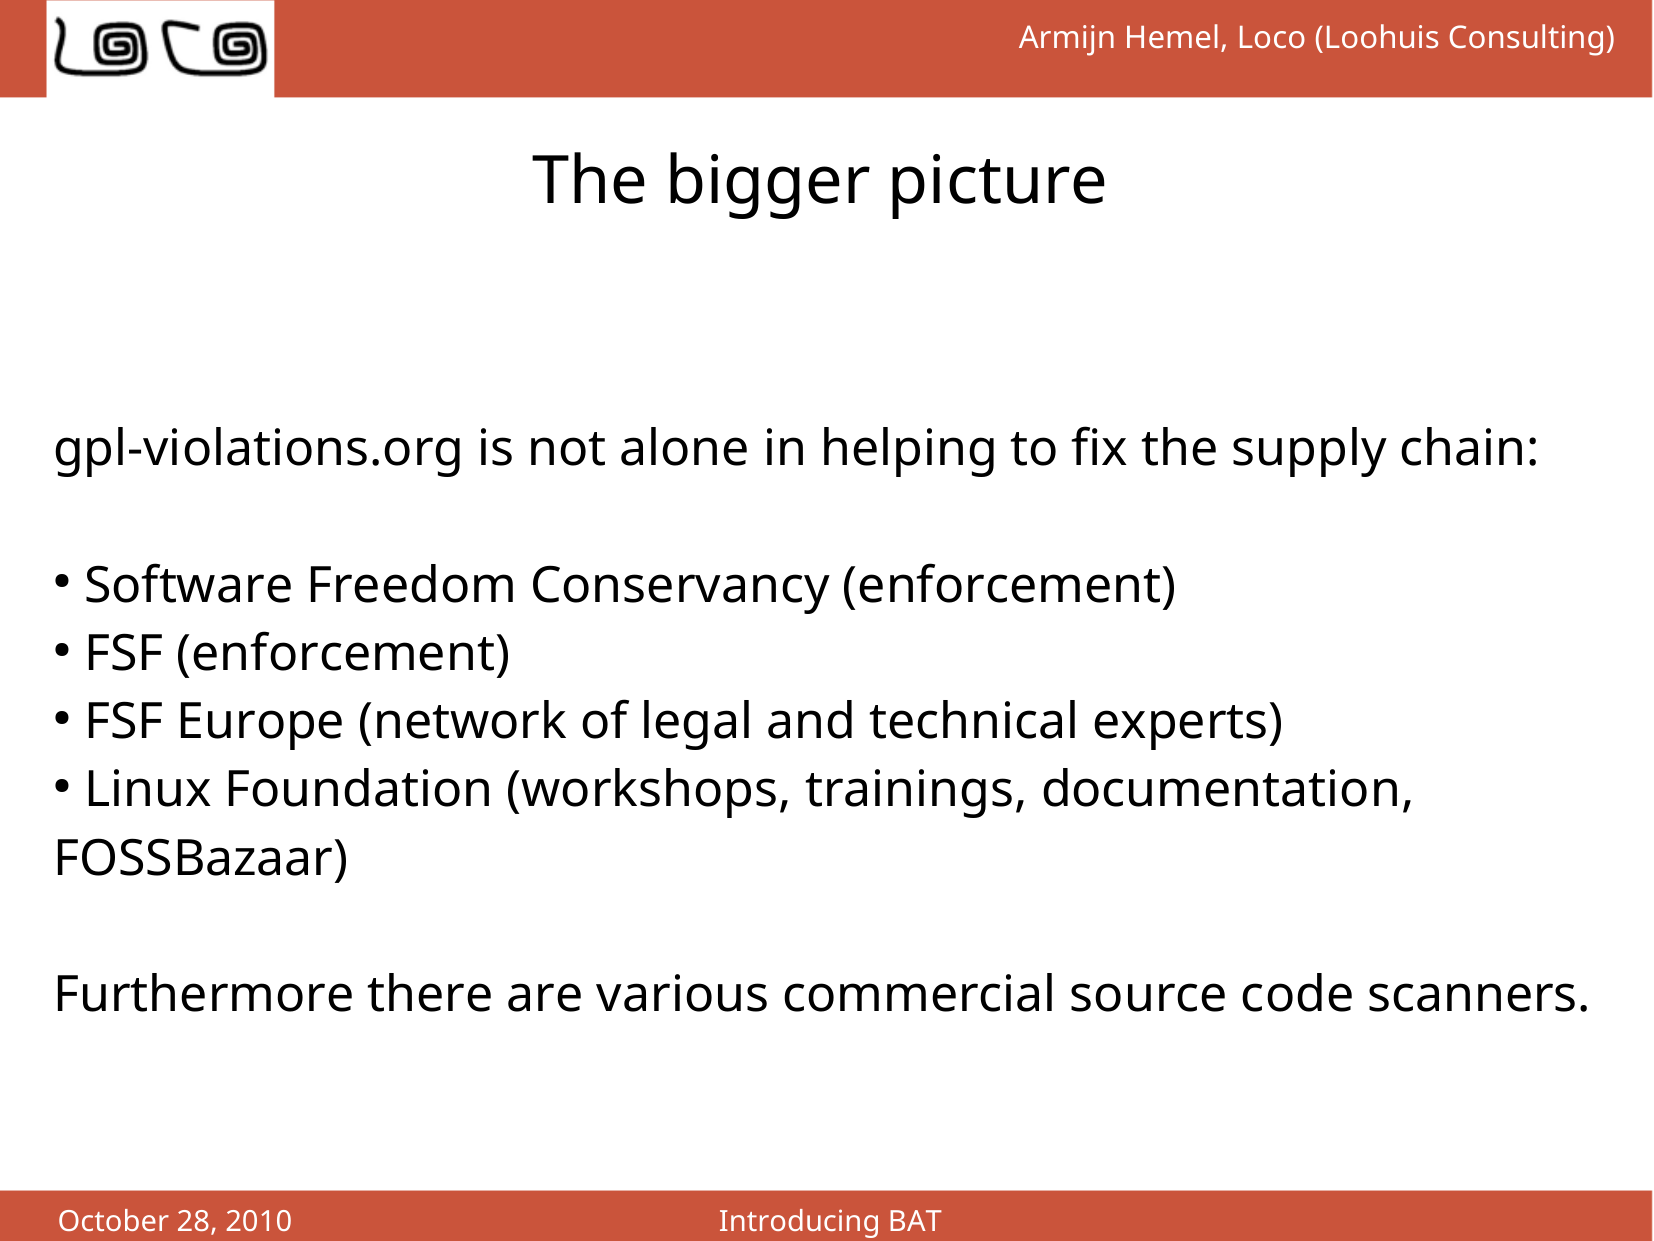

# The bigger picture
gpl-violations.org is not alone in helping to fix the supply chain:
 Software Freedom Conservancy (enforcement)
 FSF (enforcement)
 FSF Europe (network of legal and technical experts)
 Linux Foundation (workshops, trainings, documentation, FOSSBazaar)
Furthermore there are various commercial source code scanners.
Comet: practical solution or crutch?